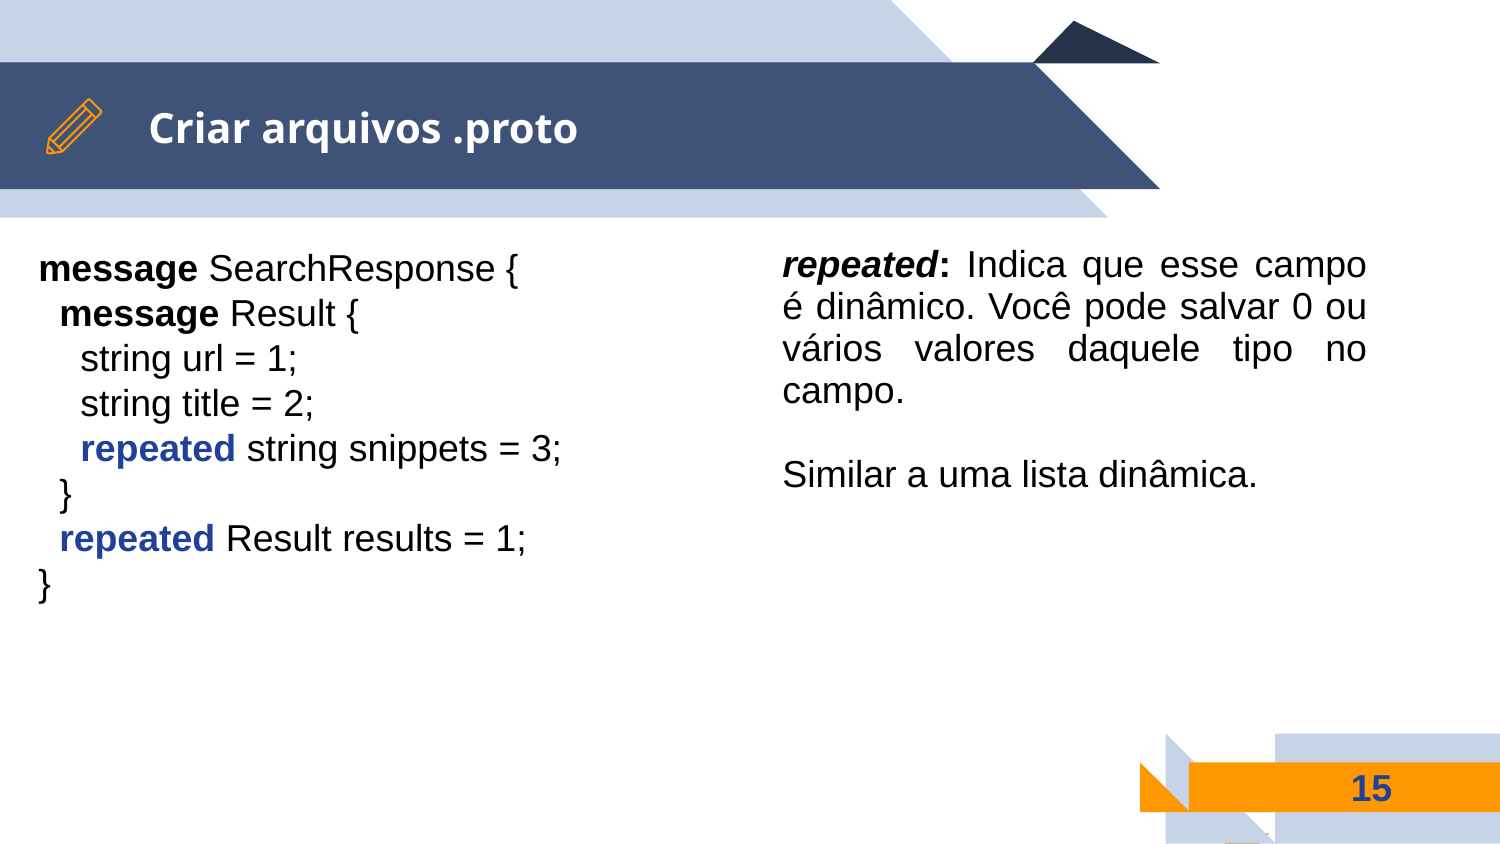

Criar arquivos .proto
message SearchResponse {
 message Result {
 string url = 1;
 string title = 2;
 repeated string snippets = 3;
 }
 repeated Result results = 1;
}
repeated: Indica que esse campo é dinâmico. Você pode salvar 0 ou vários valores daquele tipo no campo.
Similar a uma lista dinâmica.
15